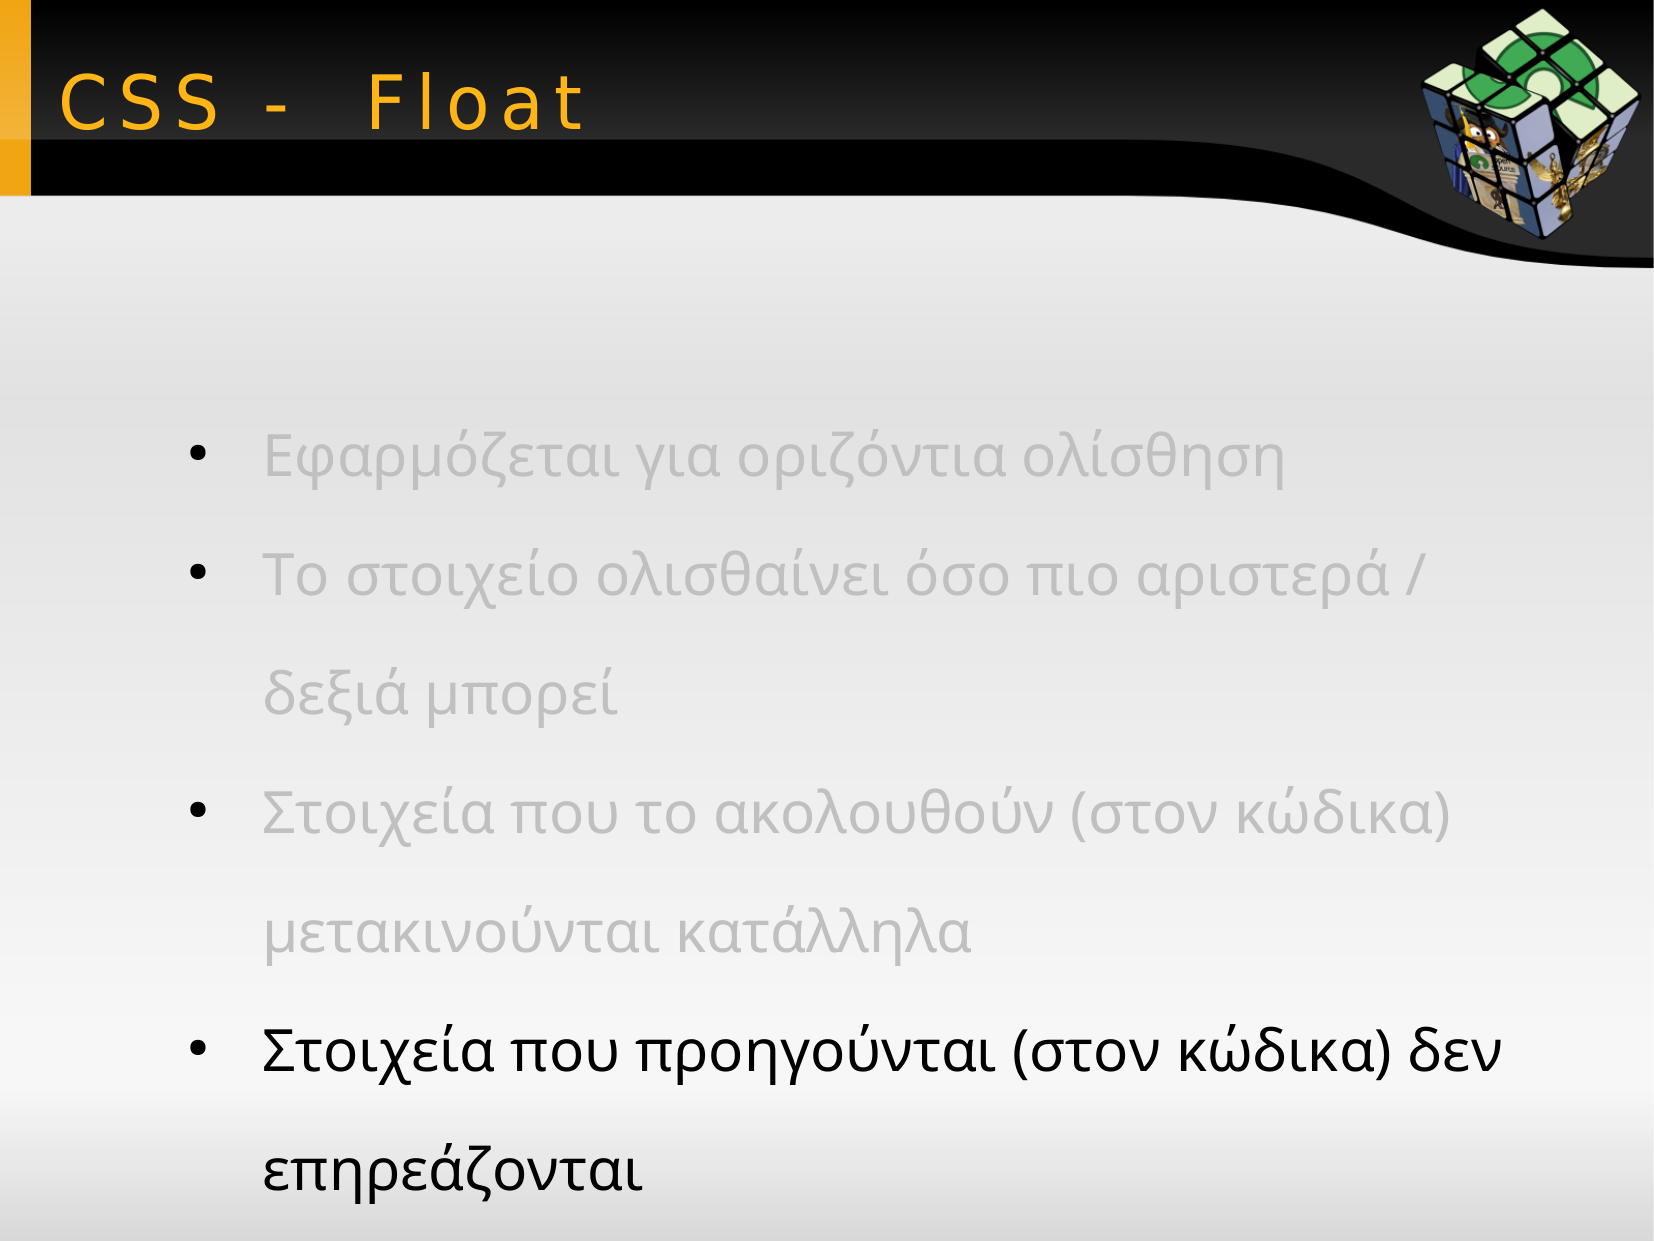

# CSS - Float
Εφαρμόζεται για οριζόντια ολίσθηση
Το στοιχείο ολισθαίνει όσο πιο αριστερά / δεξιά μπορεί
Στοιχεία που το ακολουθούν (στον κώδικα) μετακινούνται κατάλληλα
Στοιχεία που προηγούνται (στον κώδικα) δεν επηρεάζονται